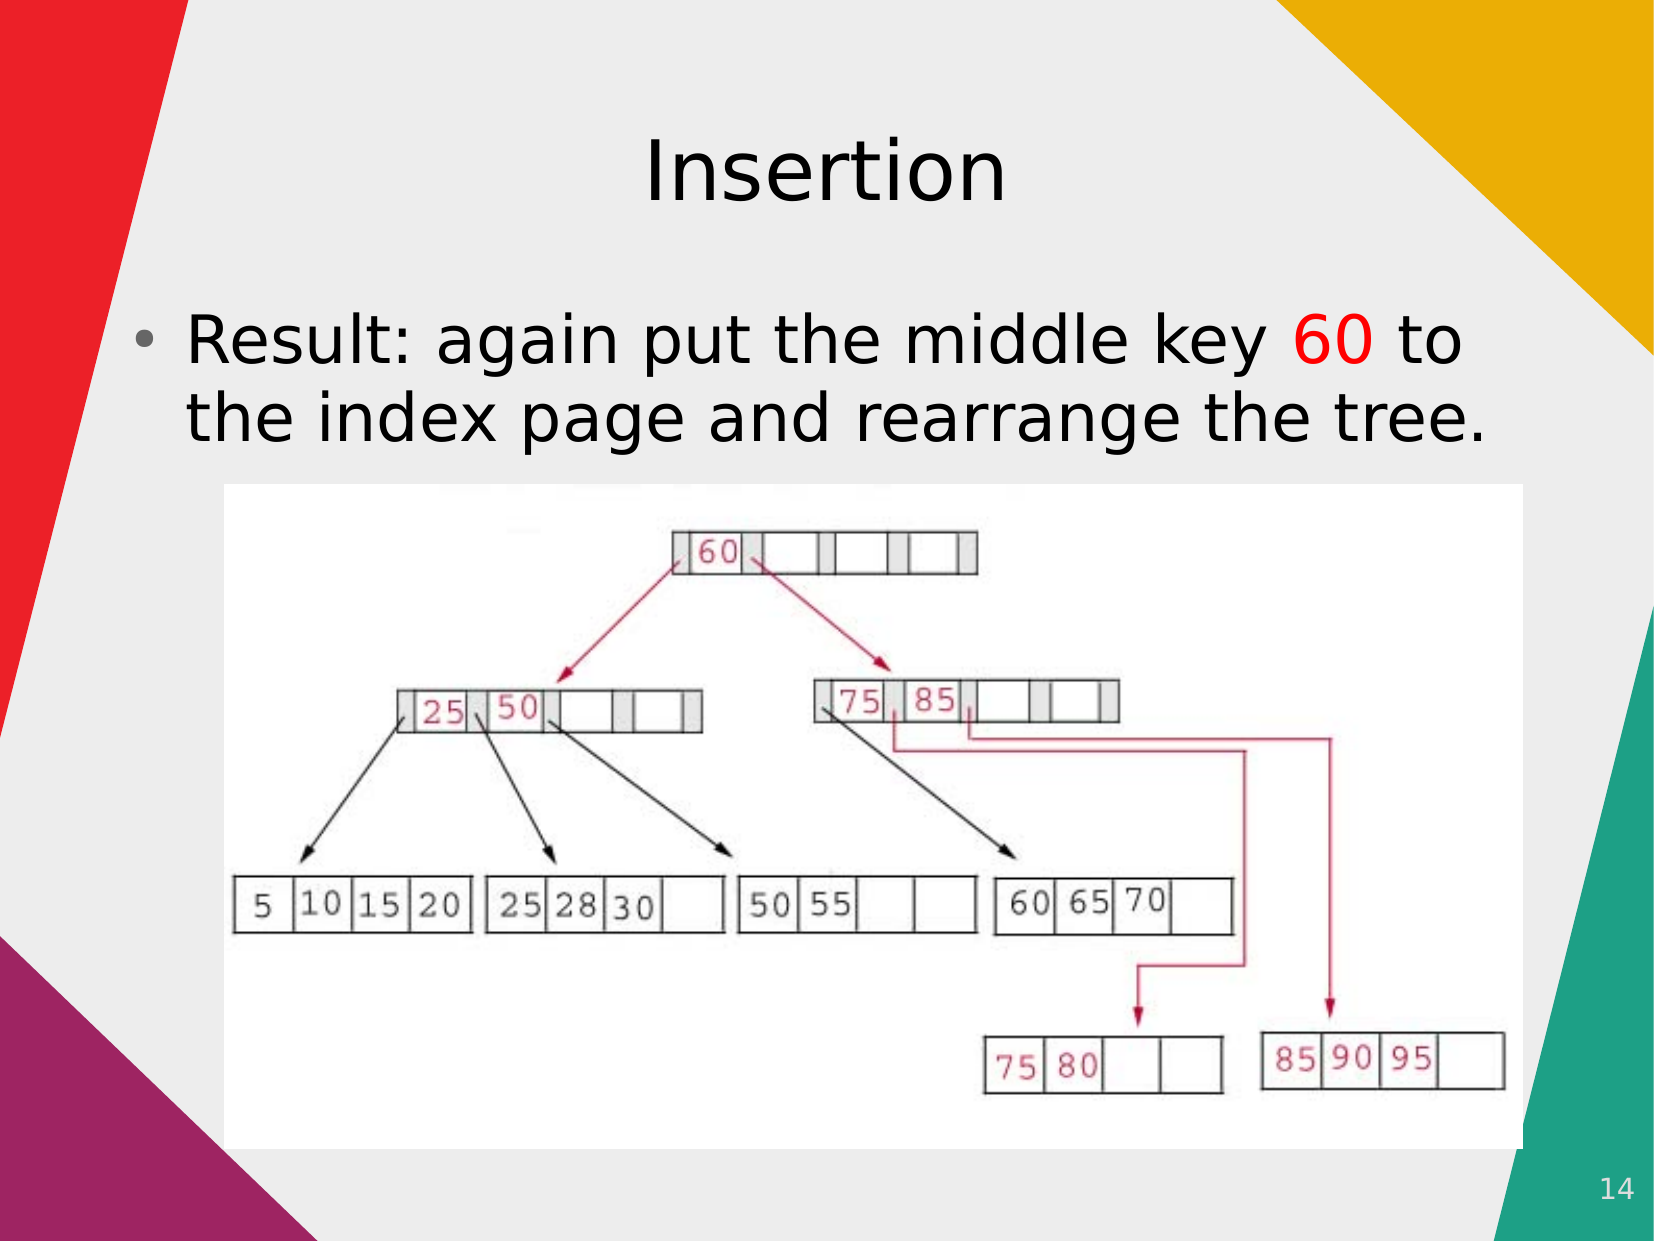

# Insertion
Result: again put the middle key 60 to the index page and rearrange the tree.
14